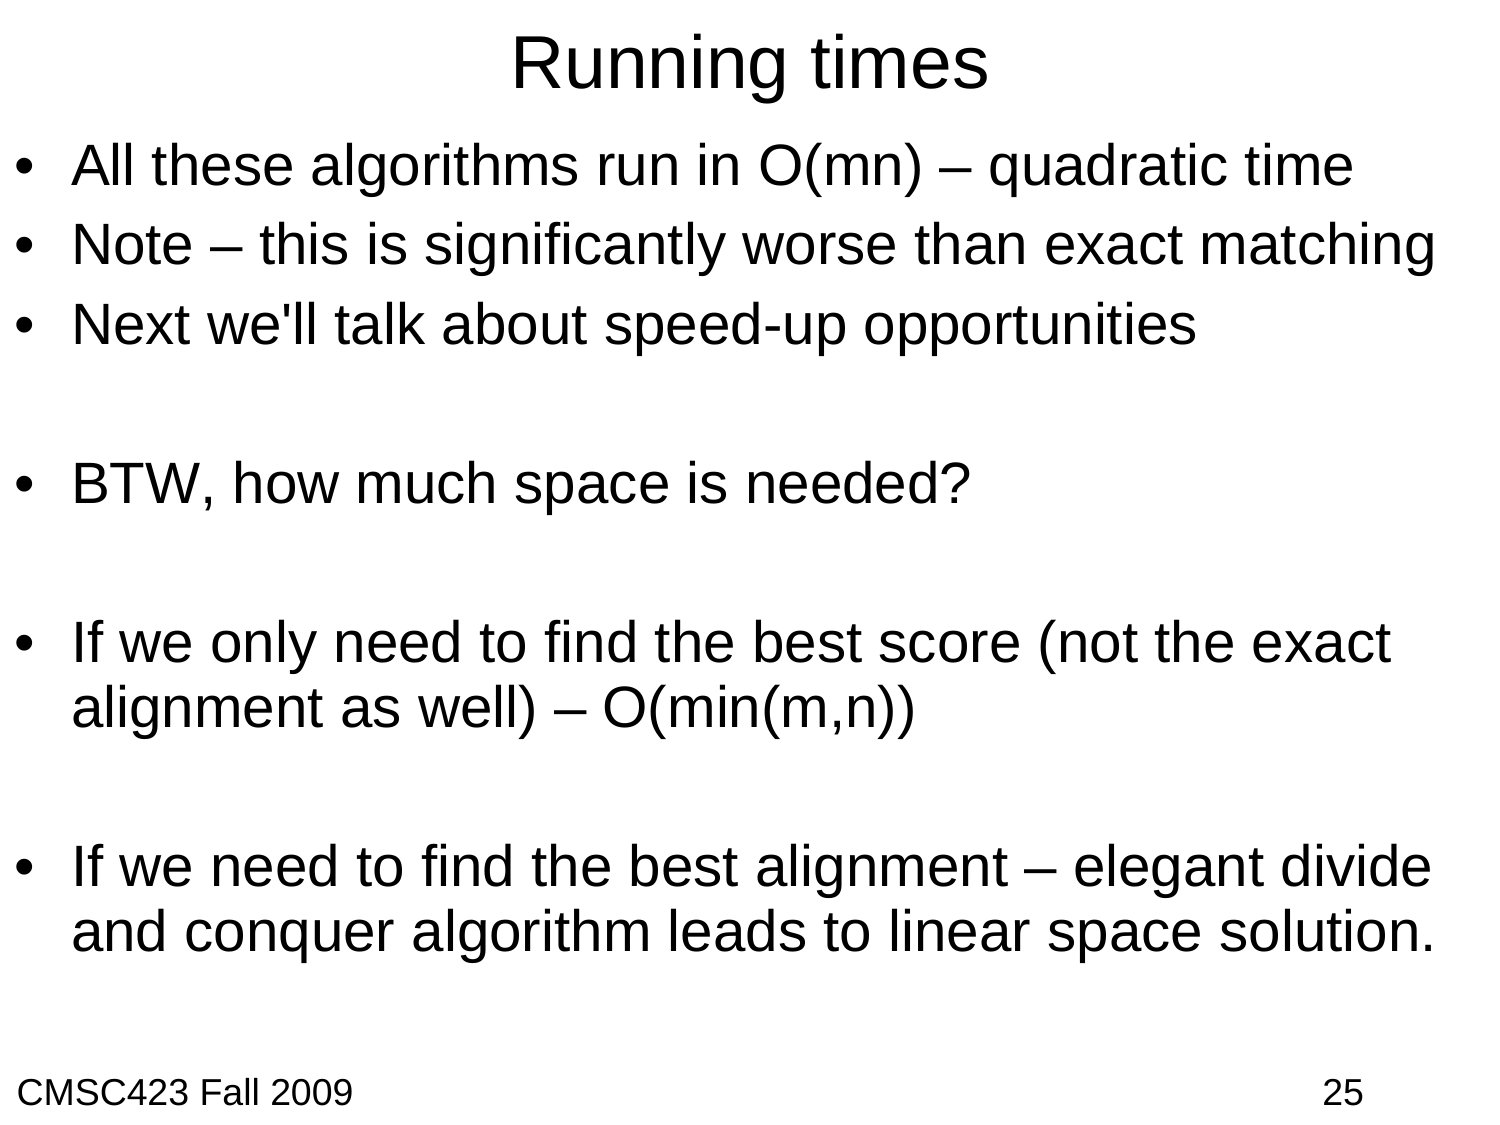

# Running times
All these algorithms run in O(mn) – quadratic time
Note – this is significantly worse than exact matching
Next we'll talk about speed-up opportunities
BTW, how much space is needed?
If we only need to find the best score (not the exact alignment as well) – O(min(m,n))
If we need to find the best alignment – elegant divide and conquer algorithm leads to linear space solution.
CMSC423 Fall 2009
25